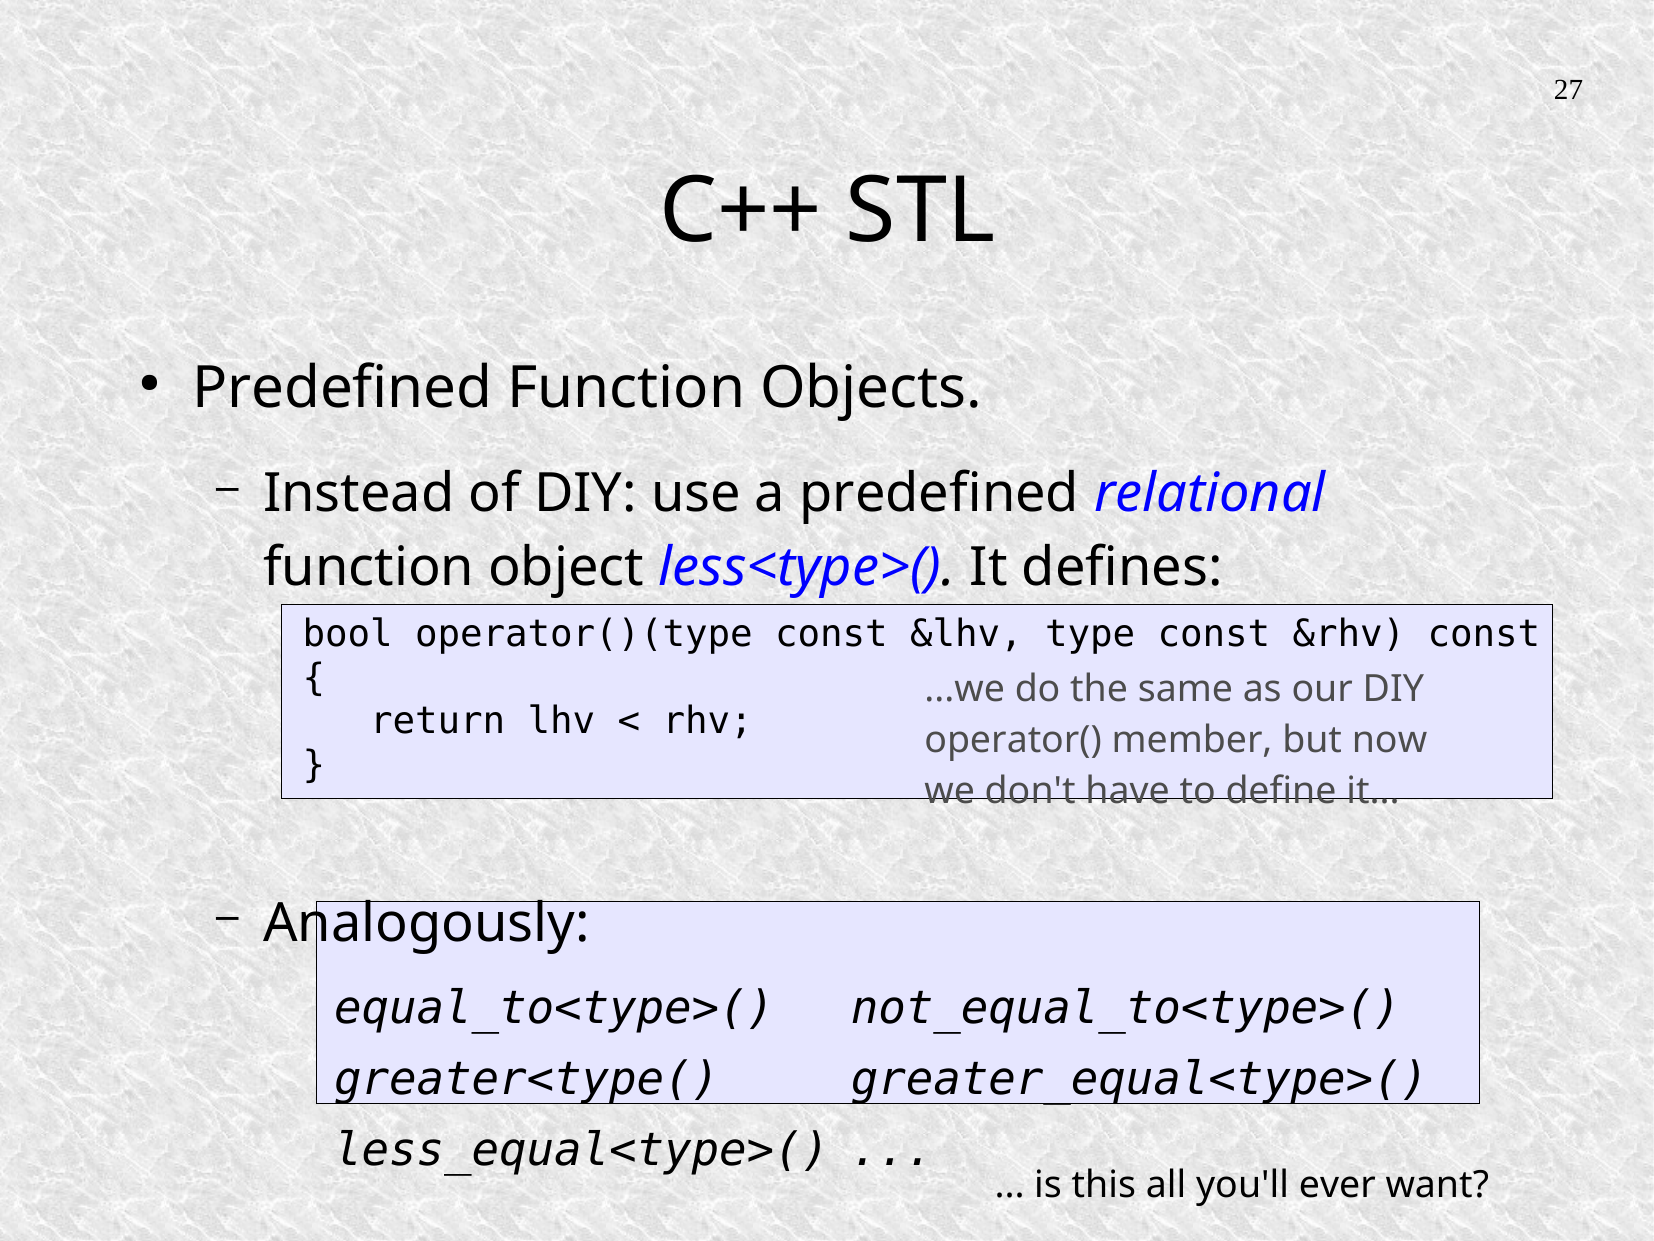

27
# C++ STL
Predefined Function Objects.
Instead of DIY: use a predefined relational function object less<type>(). It defines:
Analogously:
equal_to<type>()		not_equal_to<type>()
greater<type()		greater_equal<type>()
less_equal<type>()	...
bool operator()(type const &lhv, type const &rhv) const
{
 return lhv < rhv;
}
...we do the same as our DIY
operator() member, but now
we don't have to define it...
... is this all you'll ever want?